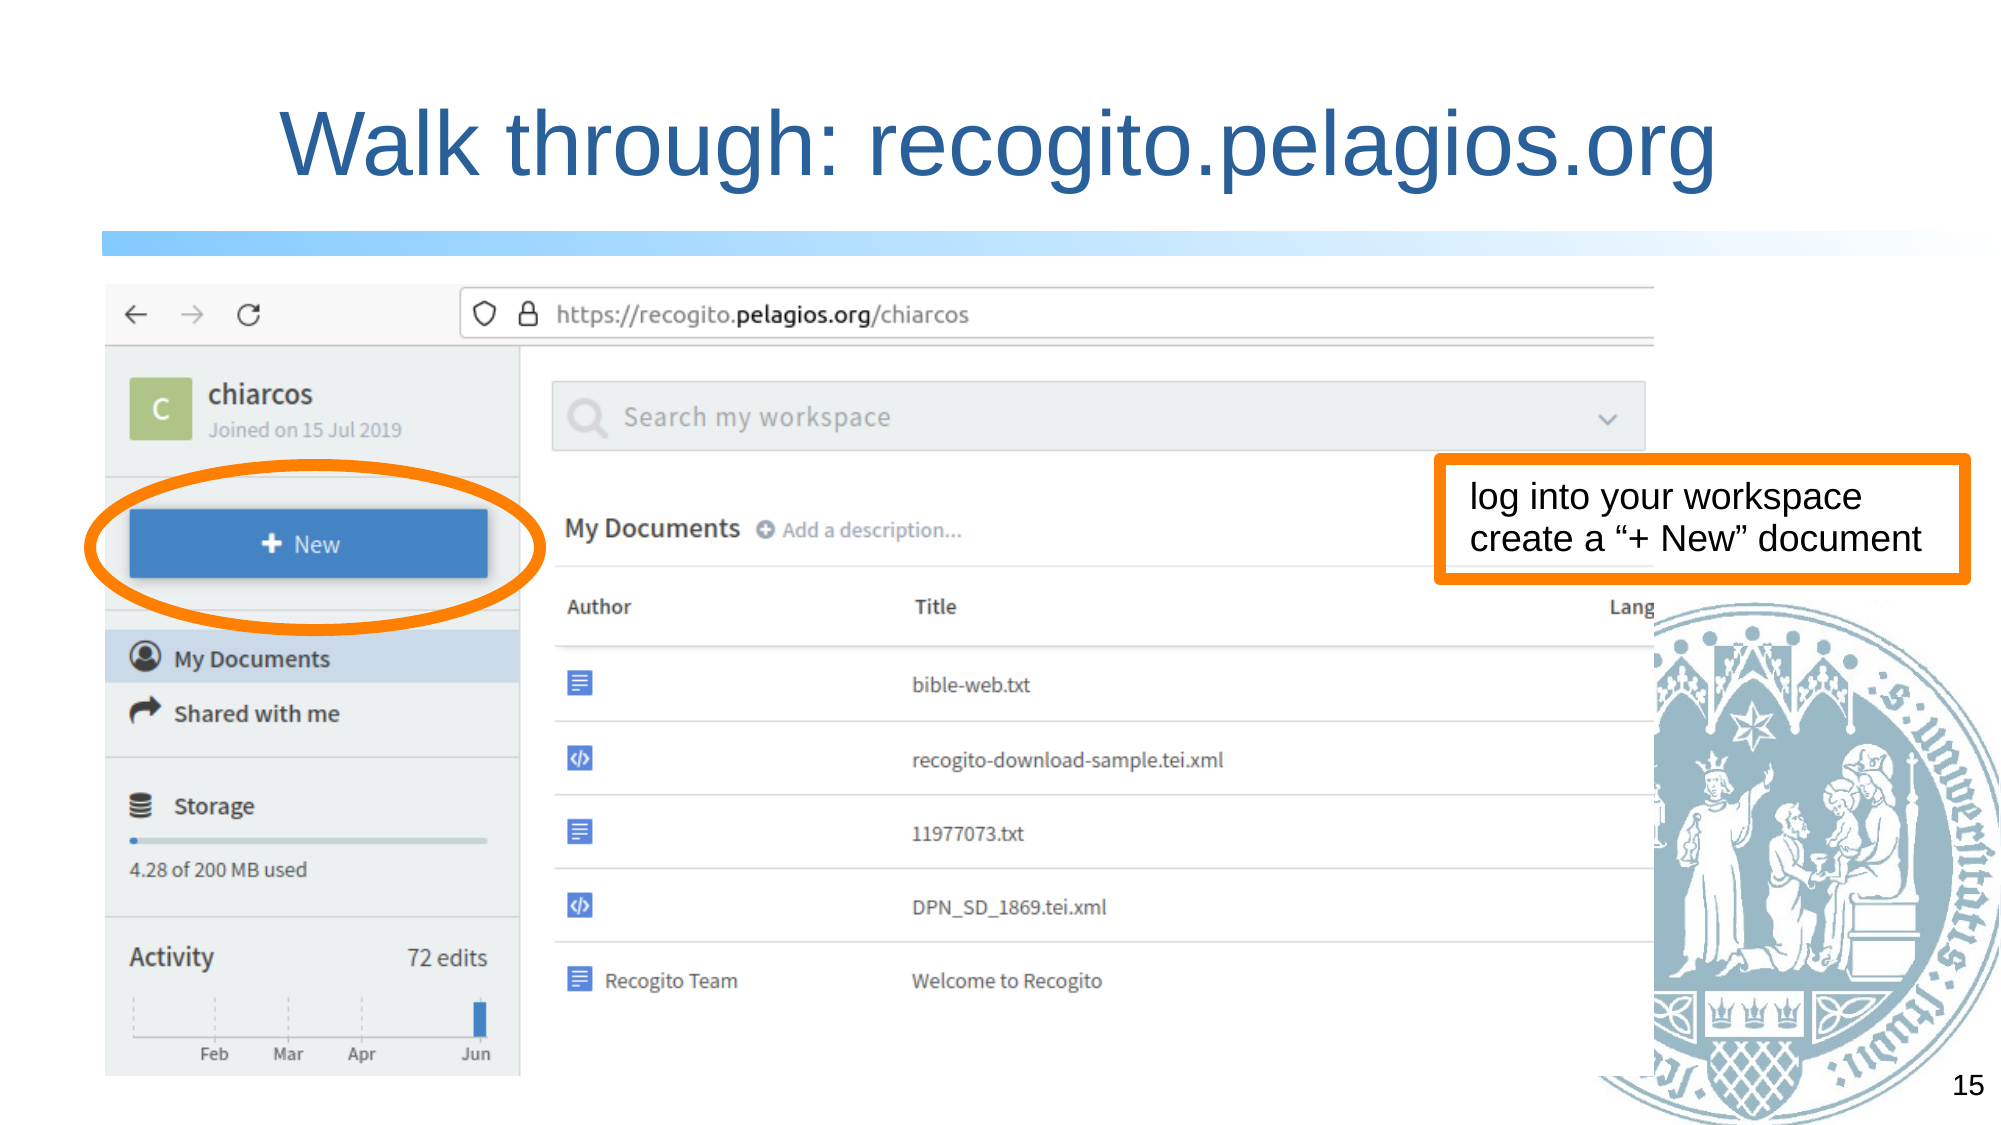

# Walk through: recogito.pelagios.org
log into your workspace
create a “+ New” document